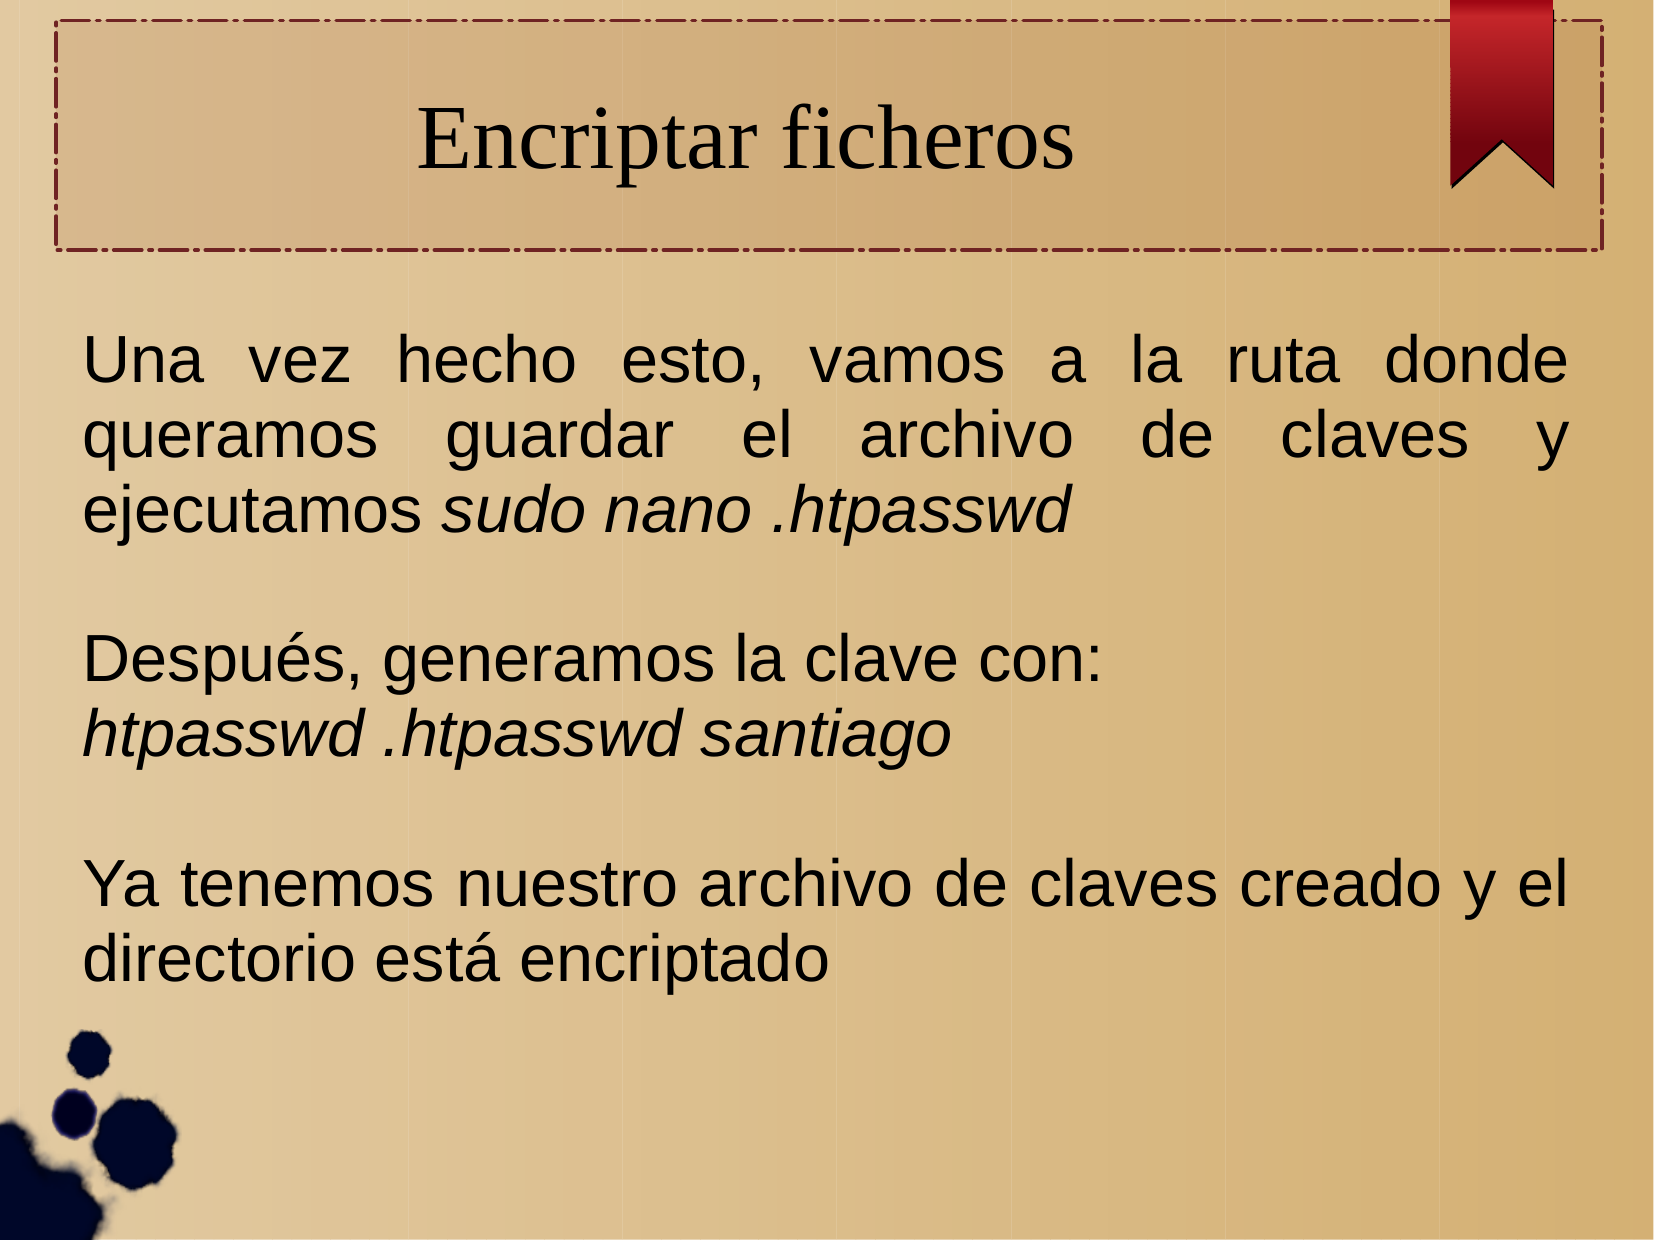

# Encriptar ficheros
Una vez hecho esto, vamos a la ruta donde queramos guardar el archivo de claves y ejecutamos sudo nano .htpasswd
Después, generamos la clave con:
htpasswd .htpasswd santiago
Ya tenemos nuestro archivo de claves creado y el directorio está encriptado